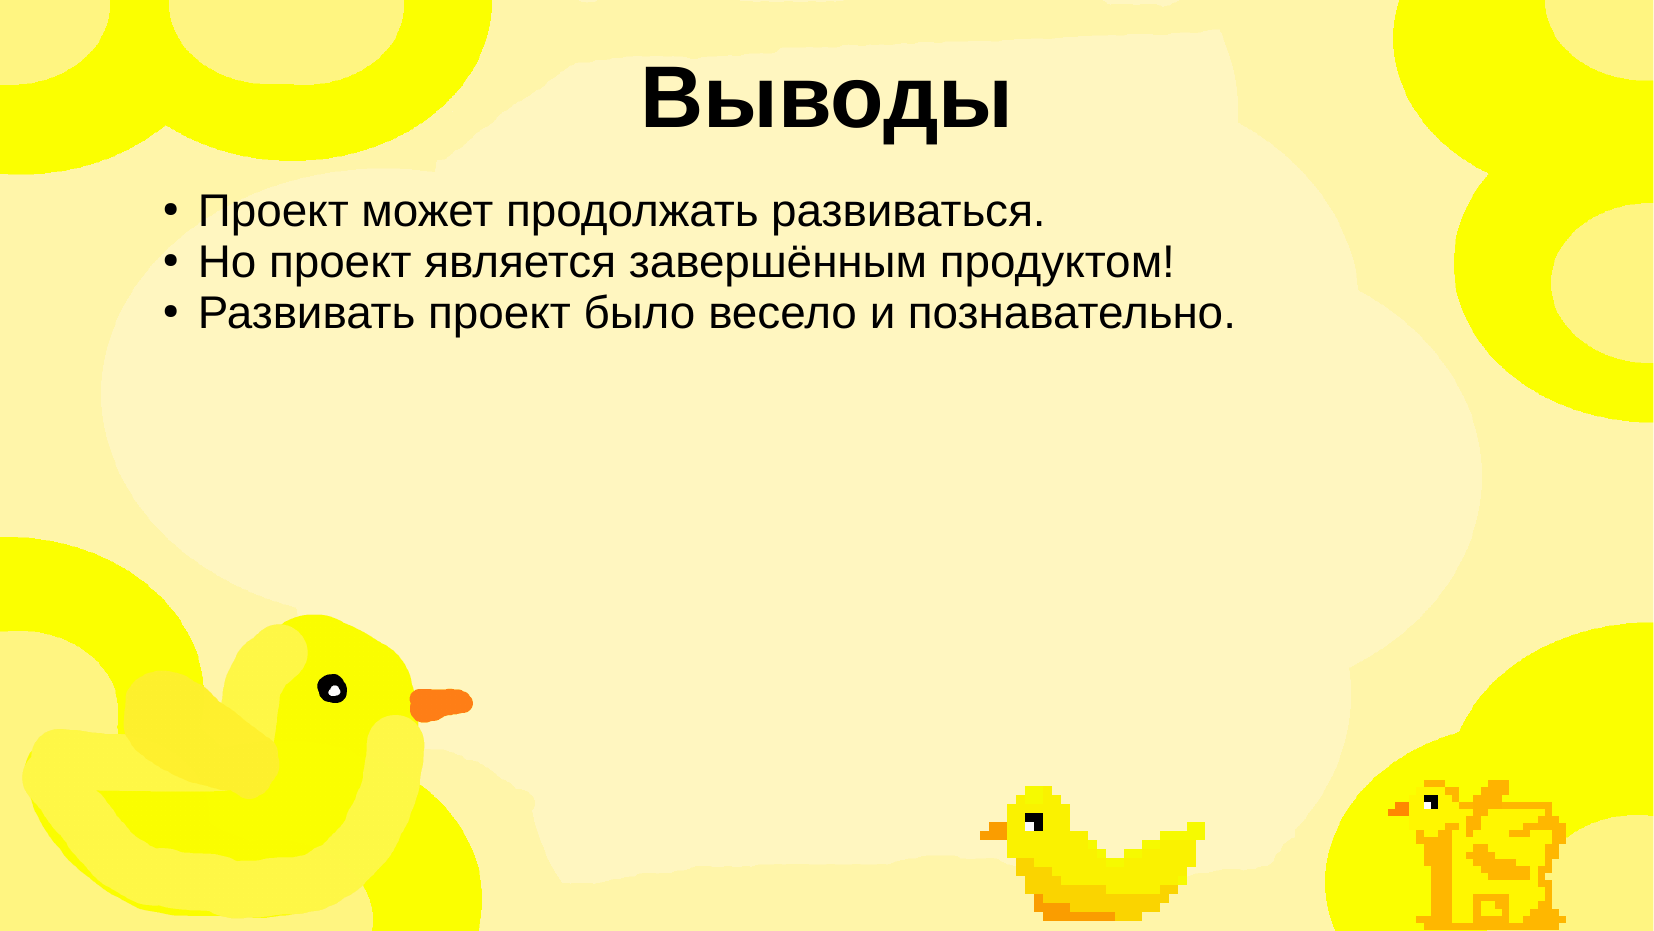

Выводы
Проект может продолжать развиваться.
Но проект является завершённым продуктом!
Развивать проект было весело и познавательно.